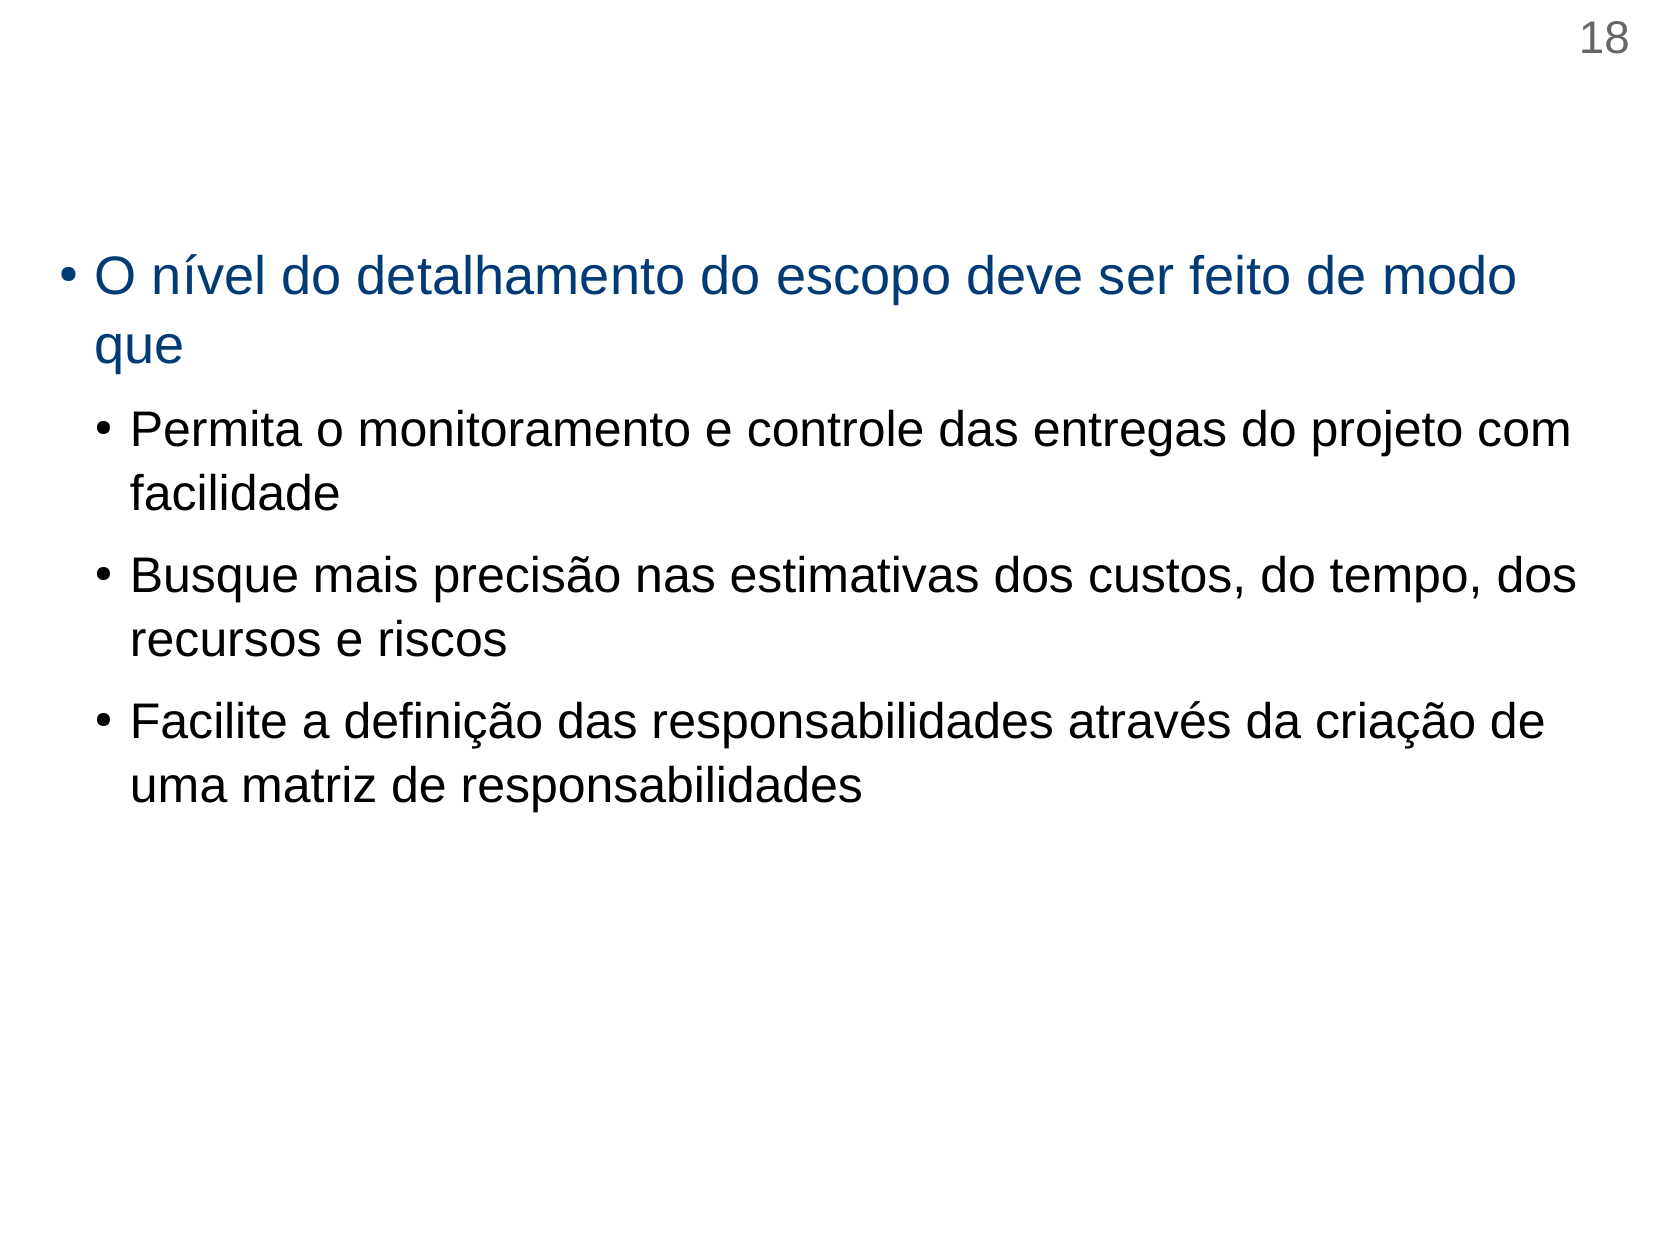

18
#
O nível do detalhamento do escopo deve ser feito de modo que
Permita o monitoramento e controle das entregas do projeto com facilidade
Busque mais precisão nas estimativas dos custos, do tempo, dos recursos e riscos
Facilite a definição das responsabilidades através da criação de uma matriz de responsabilidades